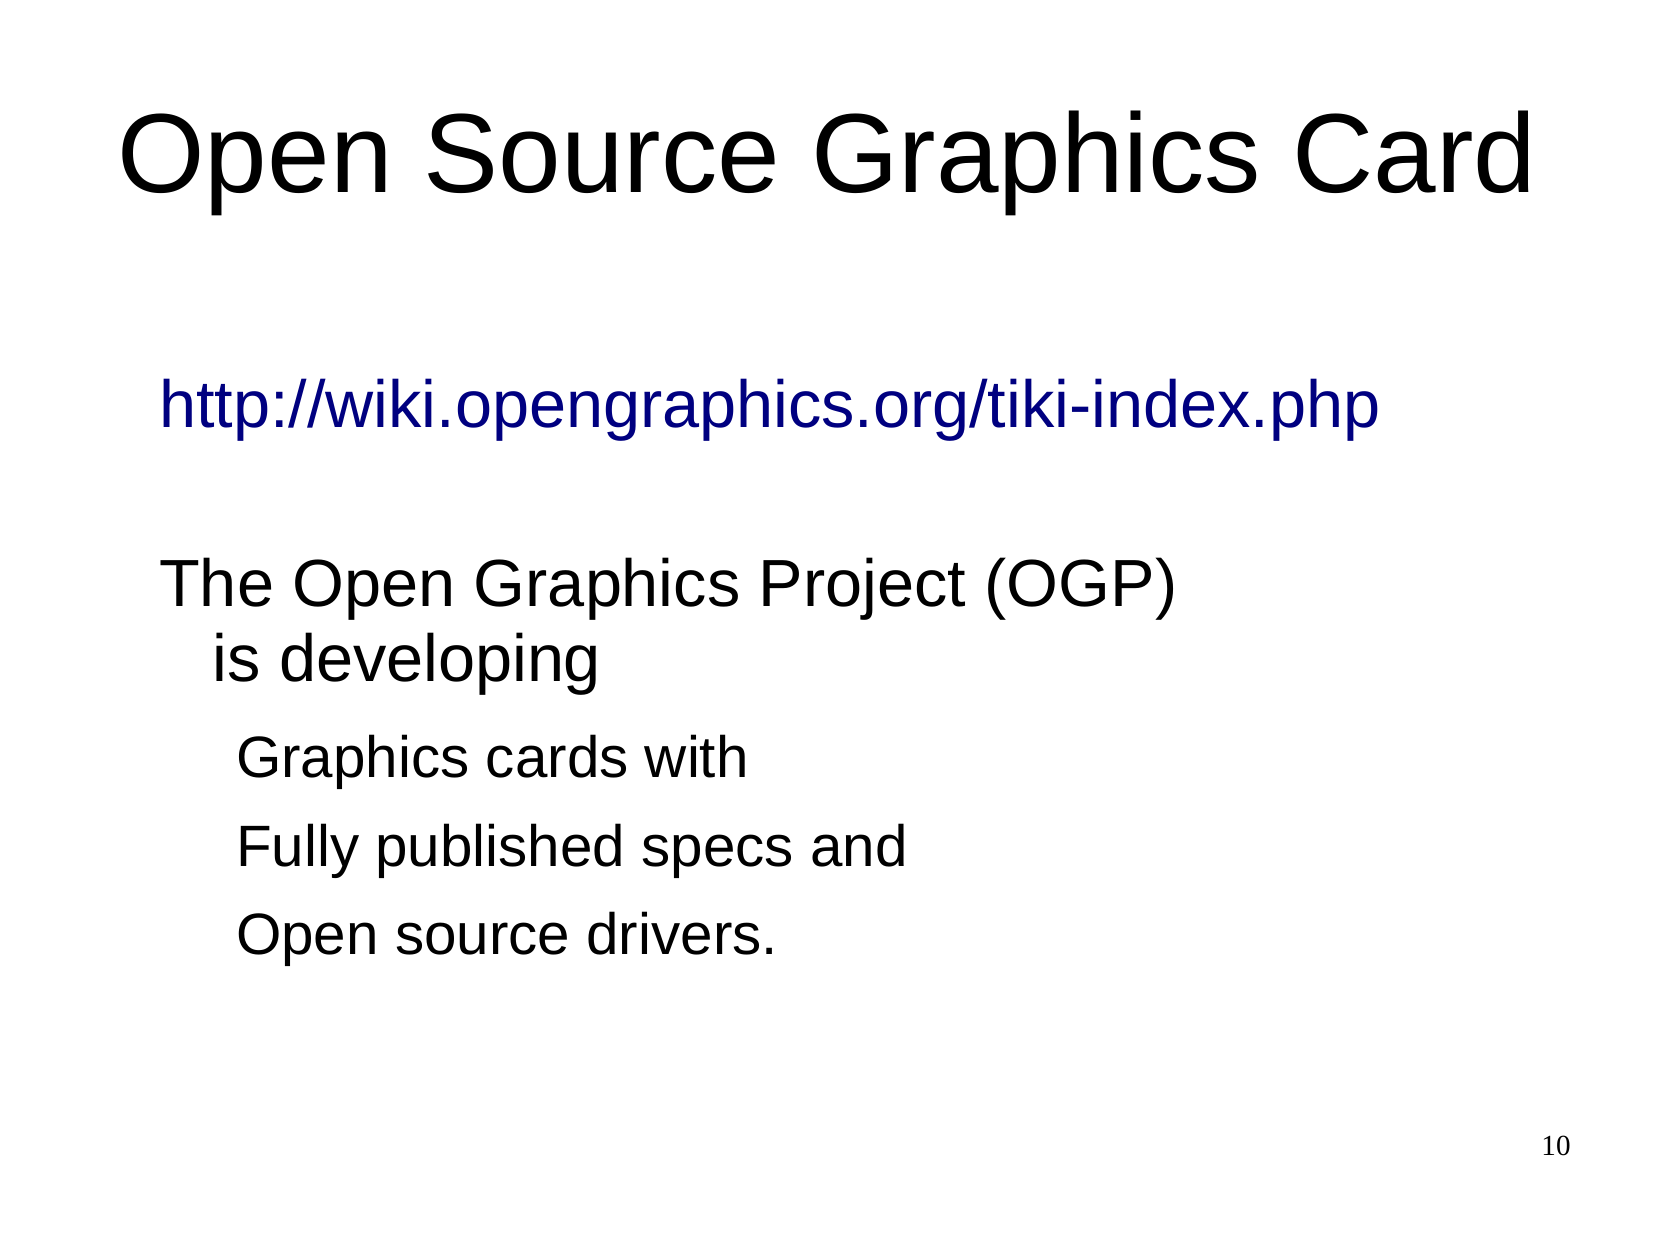

# Open Source Graphics Card
http://wiki.opengraphics.org/tiki-index.php
The Open Graphics Project (OGP)
is developing
Graphics cards with
Fully published specs and
Open source drivers.
10